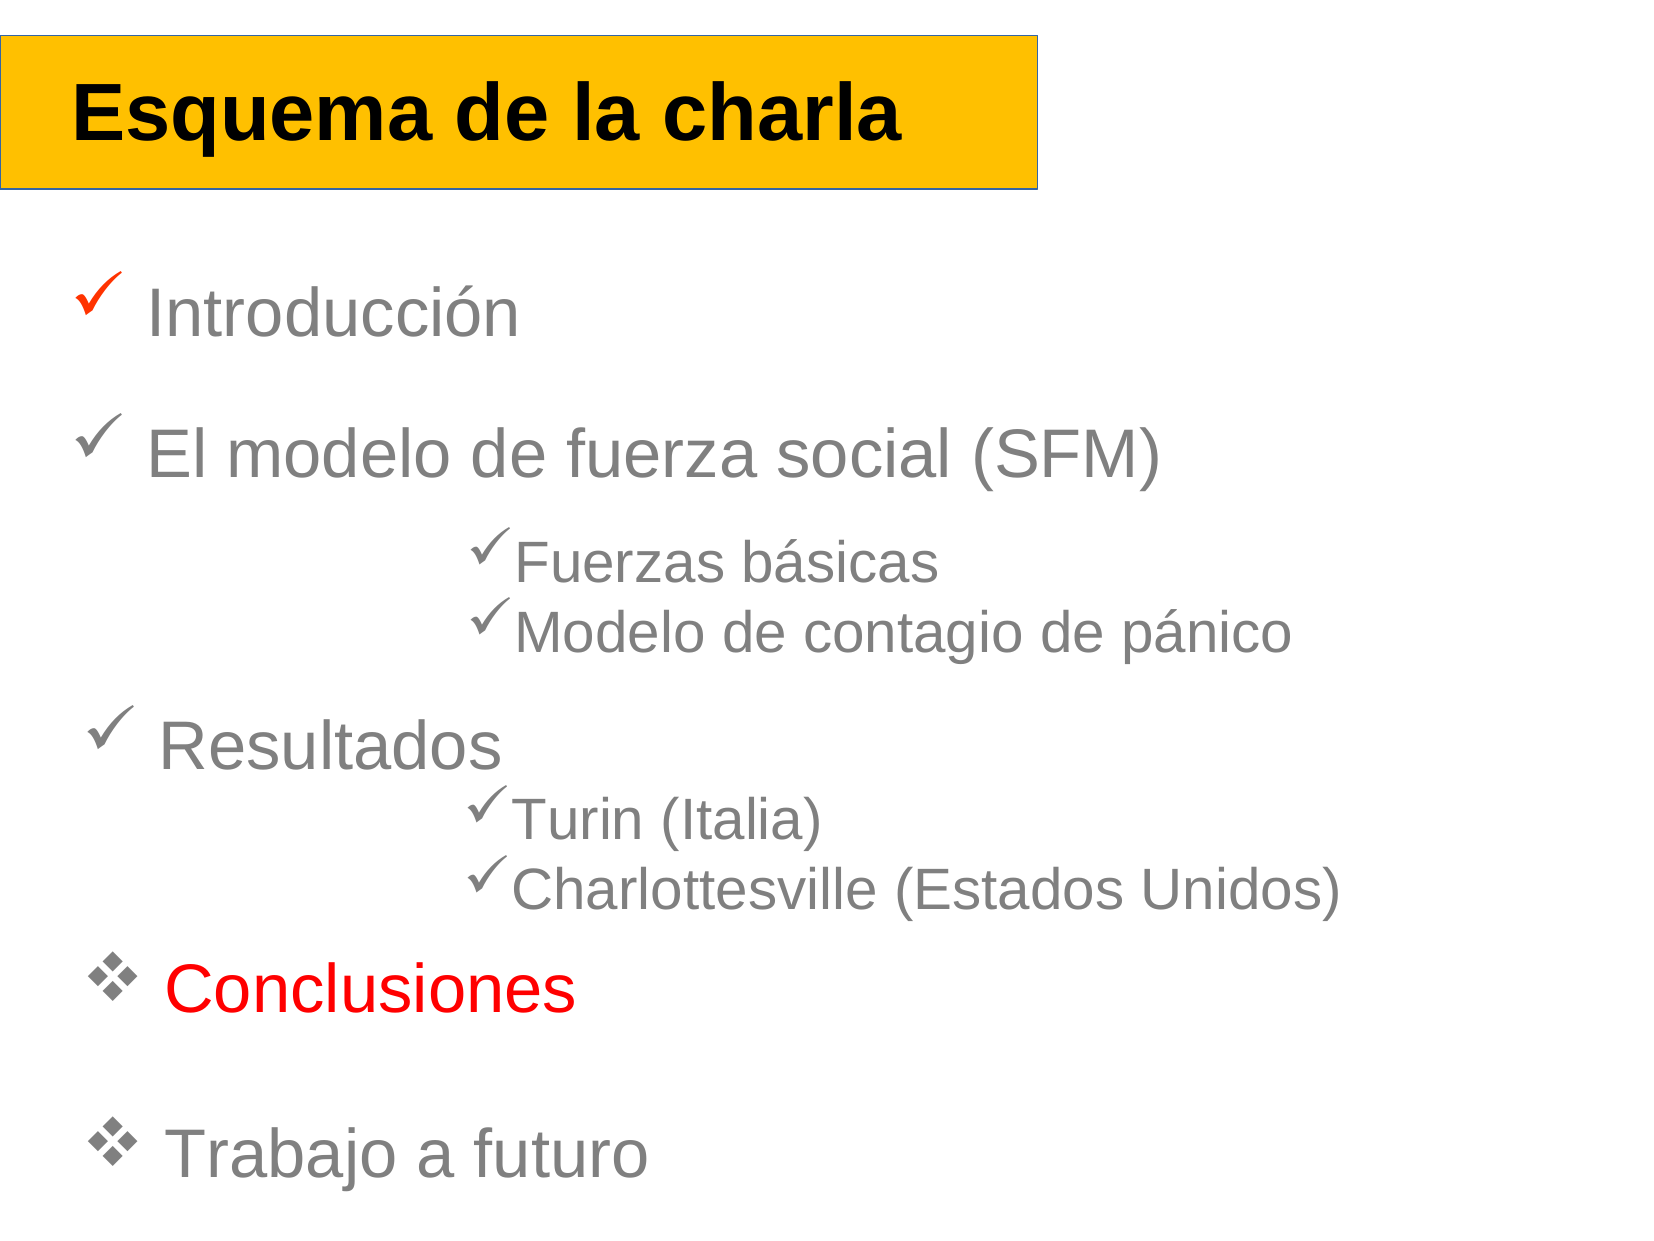

Esquema de la charla
 Introducción
 El modelo de fuerza social (SFM)
Fuerzas básicas
Modelo de contagio de pánico
 Resultados
Turin (Italia)
Charlottesville (Estados Unidos)
 Conclusiones
 Trabajo a futuro